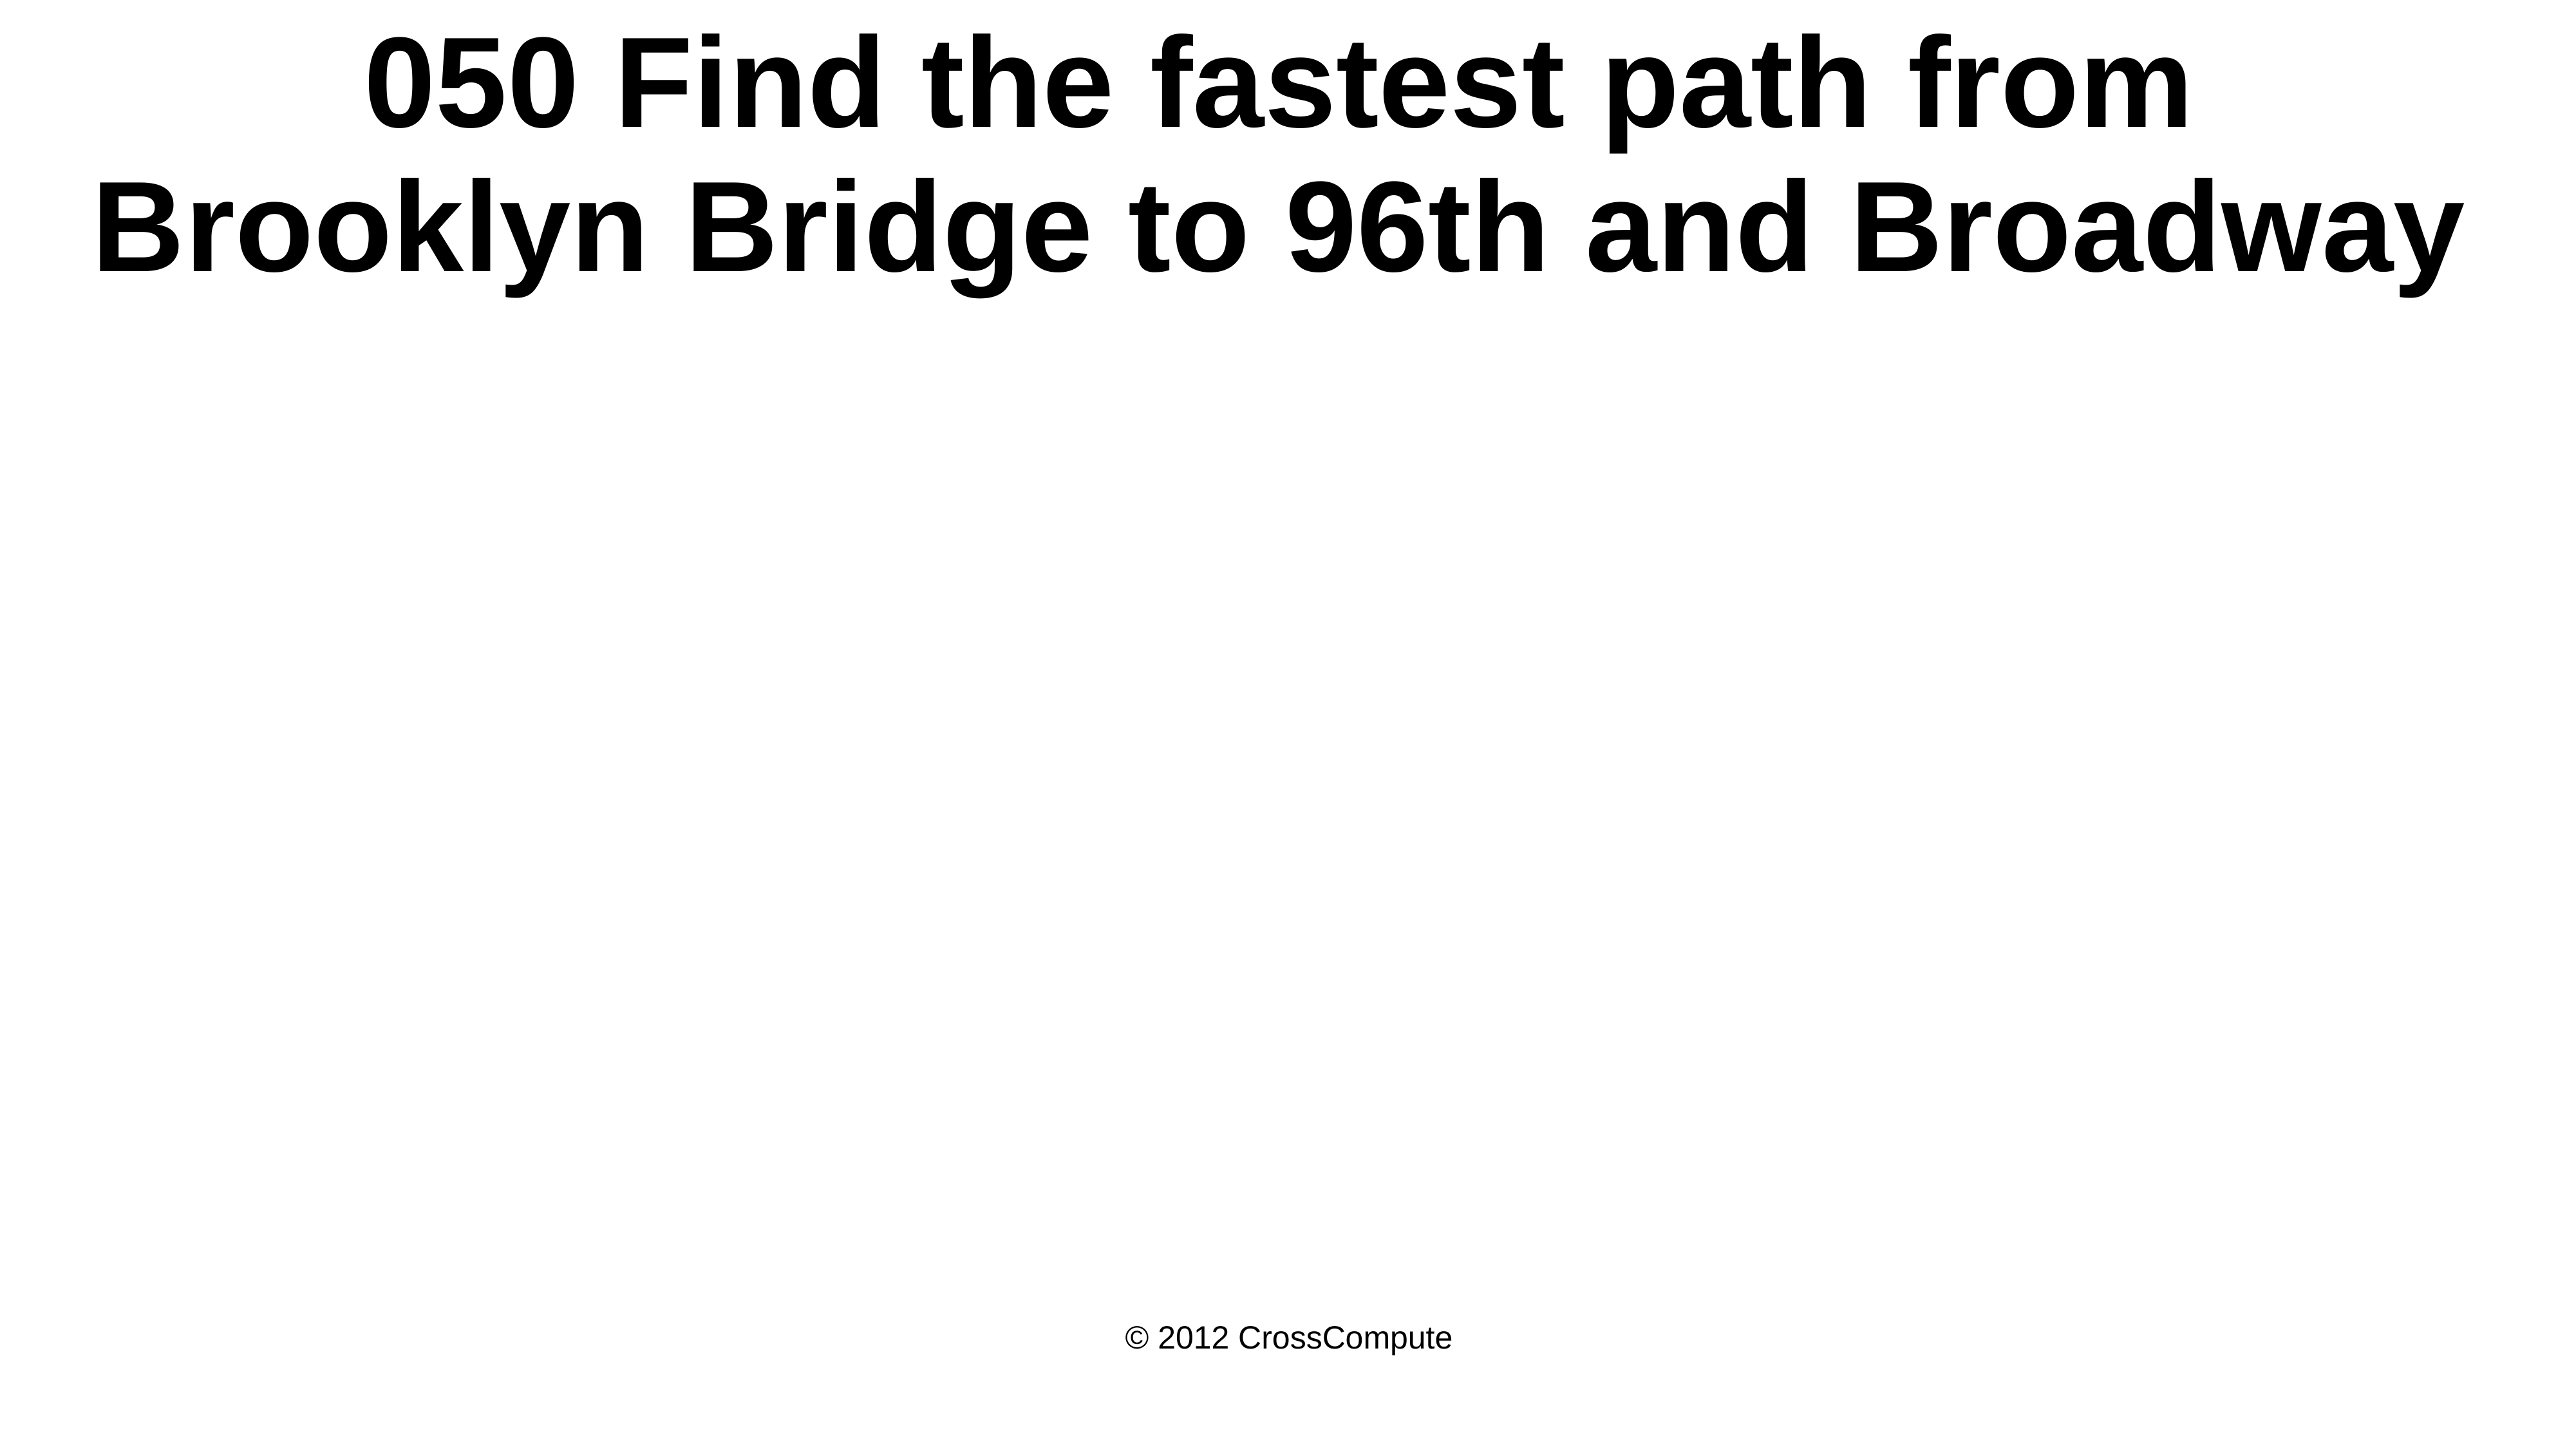

# 050 Find the fastest path from Brooklyn Bridge to 96th and Broadway
© 2012 CrossCompute